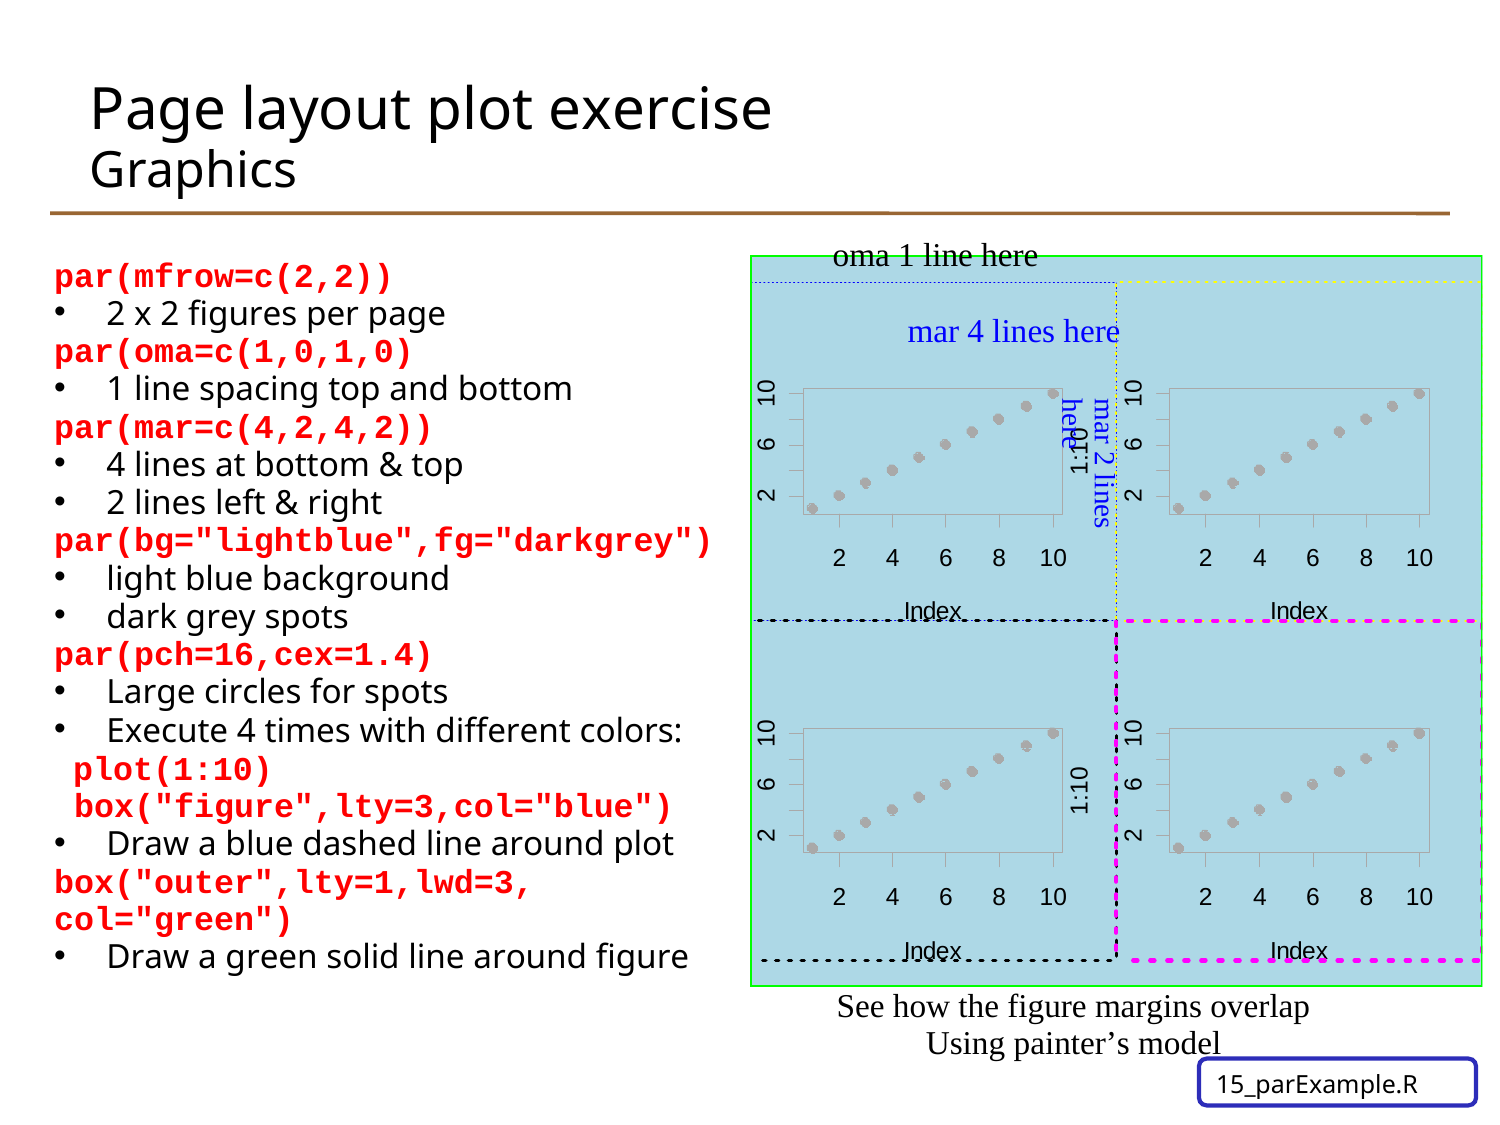

Page layout plot exercise
Graphics
oma 1 line here
par(mfrow=c(2,2))‏
2 x 2 figures per page
par(oma=c(1,0,1,0)‏
1 line spacing top and bottom
par(mar=c(4,2,4,2))‏
4 lines at bottom & top
2 lines left & right
par(bg="lightblue",fg="darkgrey")‏
light blue background
dark grey spots
par(pch=16,cex=1.4)‏
Large circles for spots
Execute 4 times with different colors:
 plot(1:10)‏
 box("figure",lty=3,col="blue")‏
Draw a blue dashed line around plot
box("outer",lty=1,lwd=3,
col="green")‏
Draw a green solid line around figure
mar 4 lines here
mar 2 lines here
See how the figure margins overlap
Using painter’s model
15_parExample.R